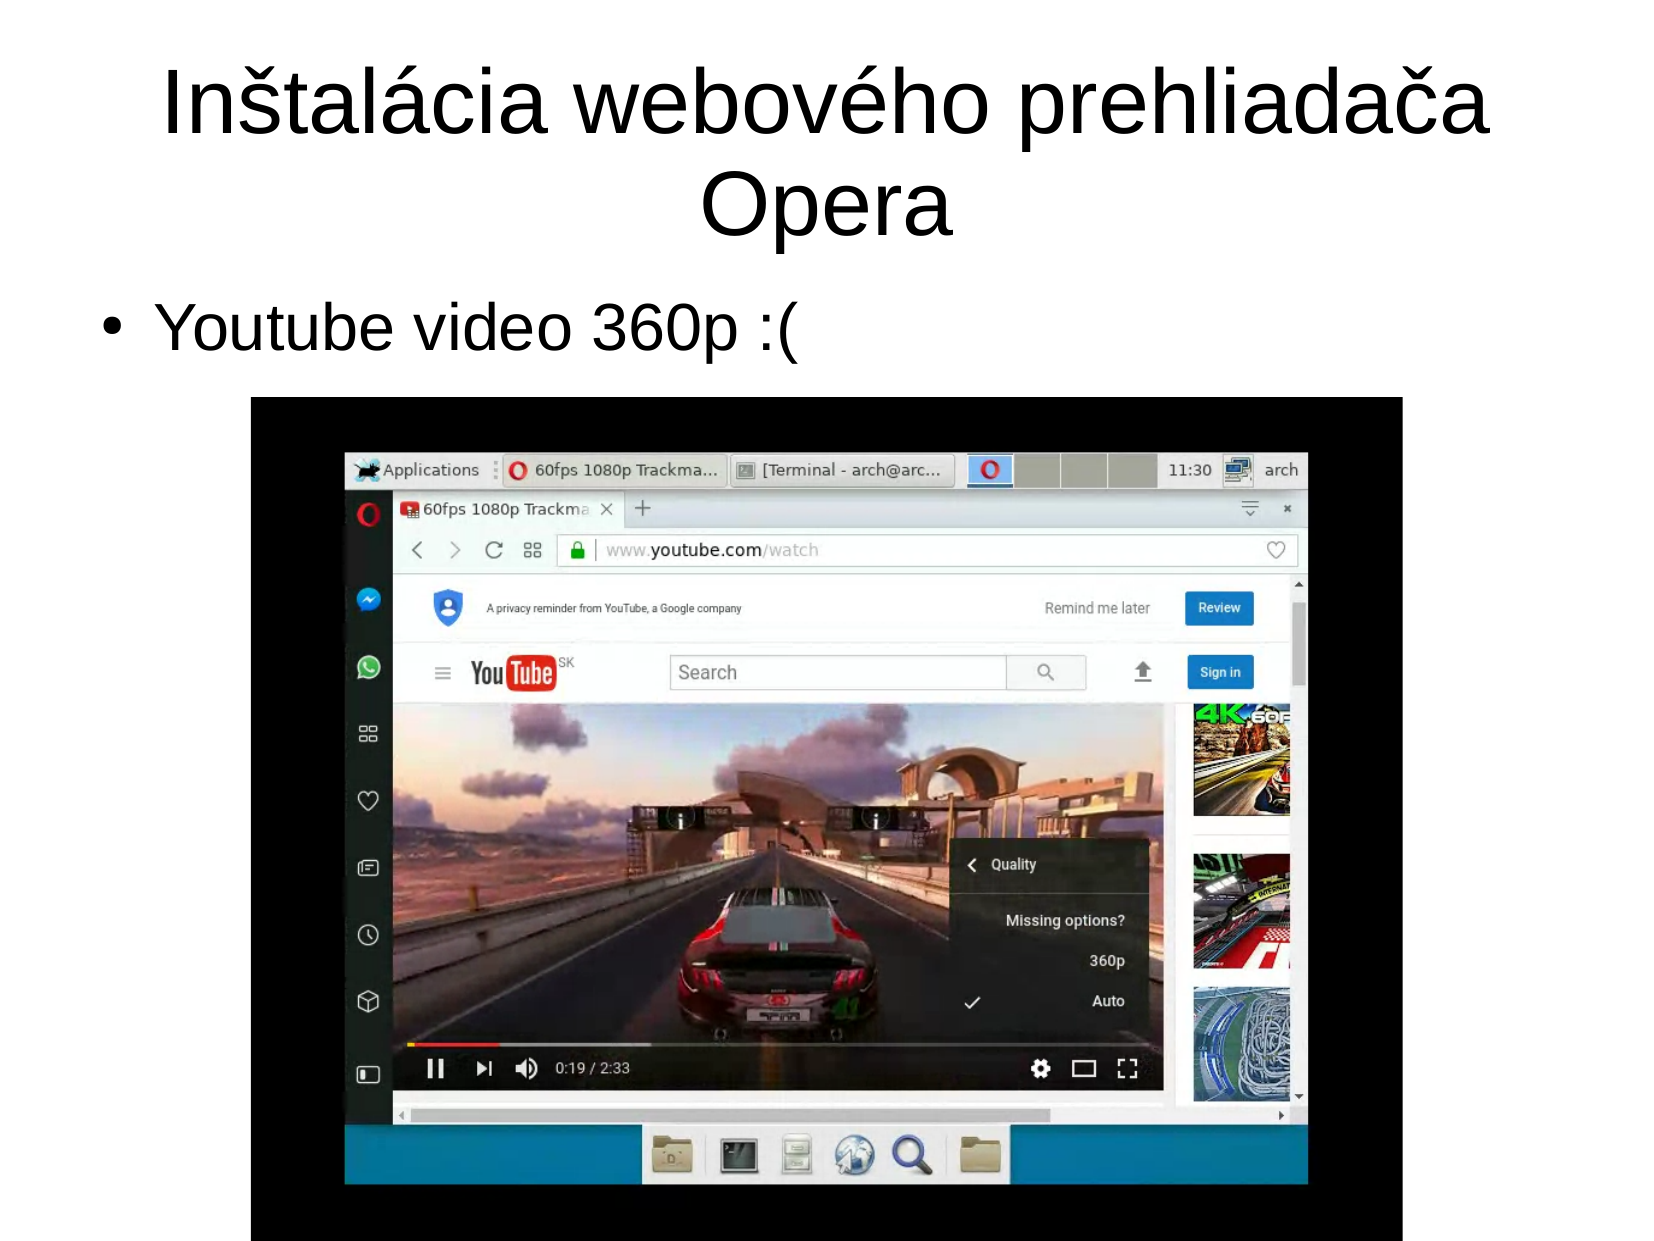

# Inštalácia webového prehliadača Opera
Youtube video 360p :(